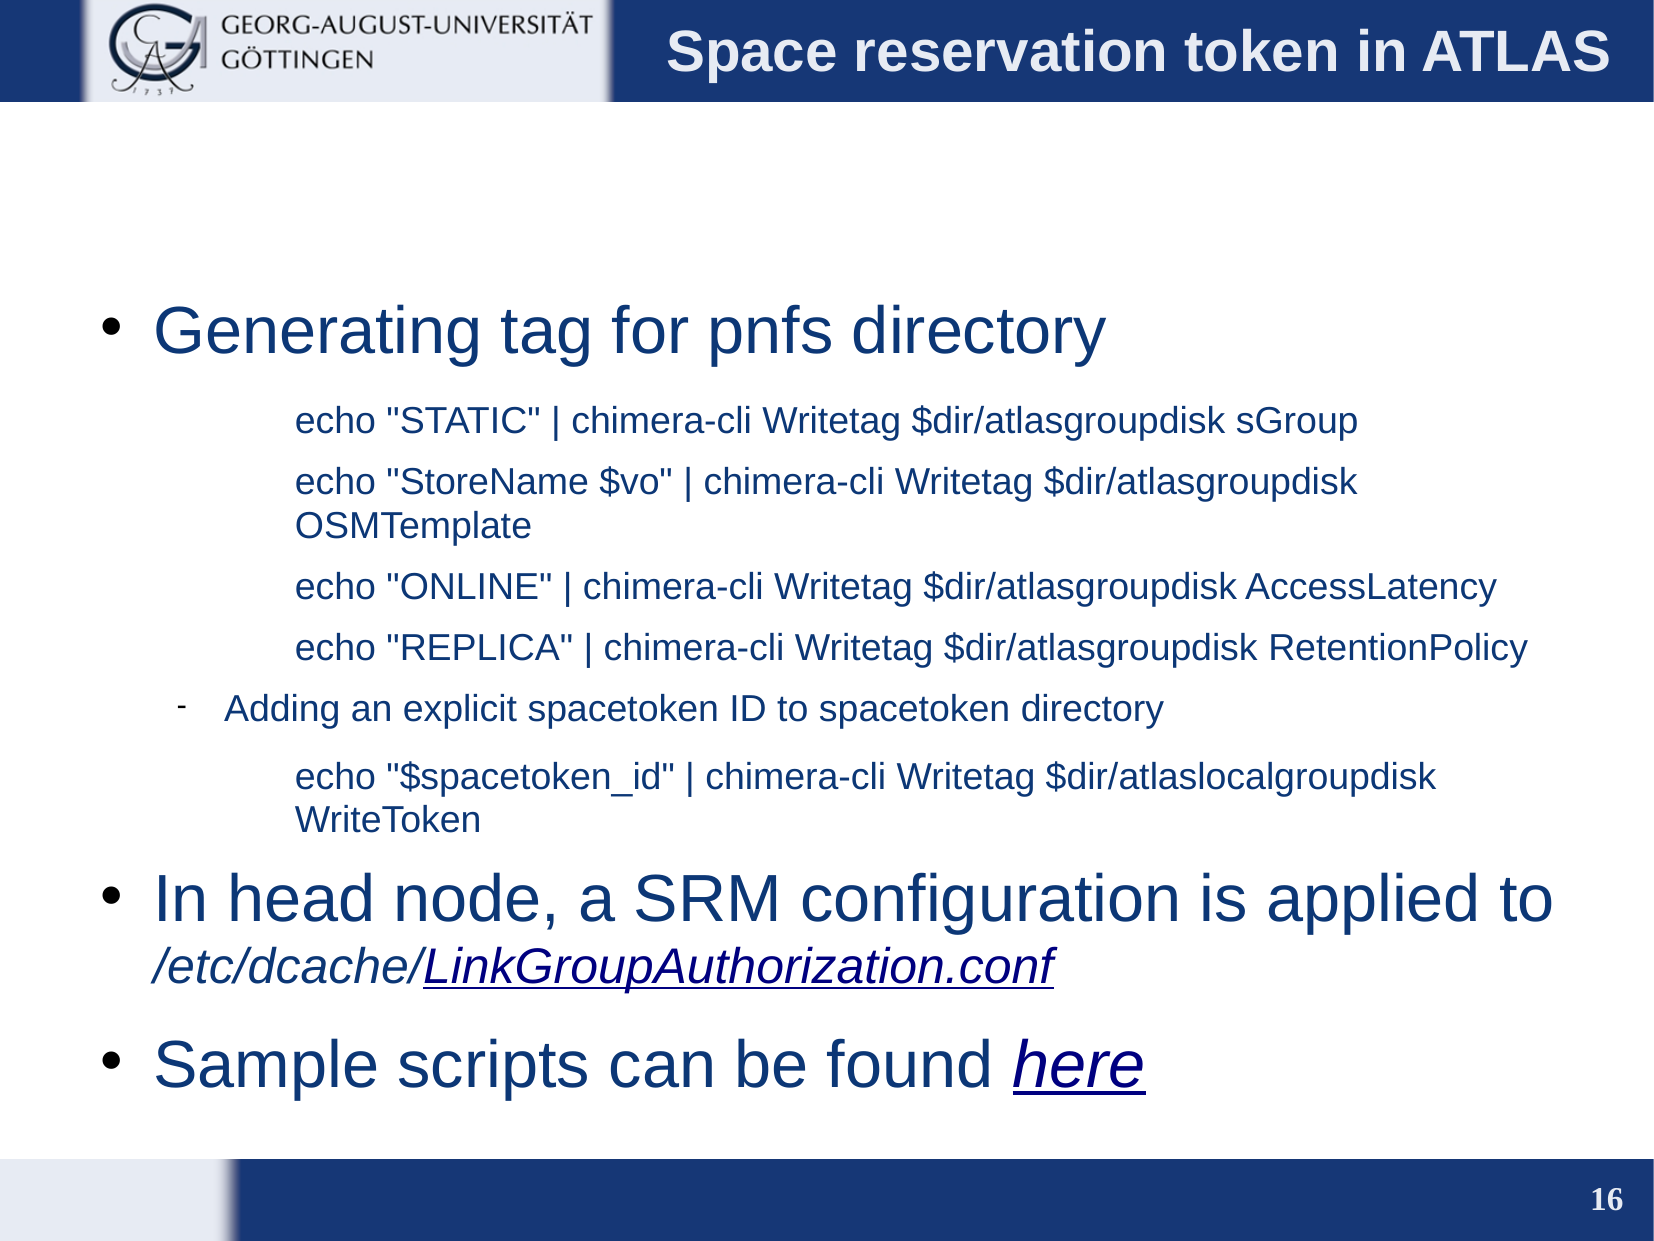

# Space reservation token in ATLAS
Generating tag for pnfs directory
echo "STATIC" | chimera-cli Writetag $dir/atlasgroupdisk sGroup
echo "StoreName $vo" | chimera-cli Writetag $dir/atlasgroupdisk OSMTemplate
echo "ONLINE" | chimera-cli Writetag $dir/atlasgroupdisk AccessLatency
echo "REPLICA" | chimera-cli Writetag $dir/atlasgroupdisk RetentionPolicy
Adding an explicit spacetoken ID to spacetoken directory
echo "$spacetoken_id" | chimera-cli Writetag $dir/atlaslocalgroupdisk WriteToken
In head node, a SRM configuration is applied to /etc/dcache/LinkGroupAuthorization.conf
Sample scripts can be found here
dCache configuration in the WLCG T2
16